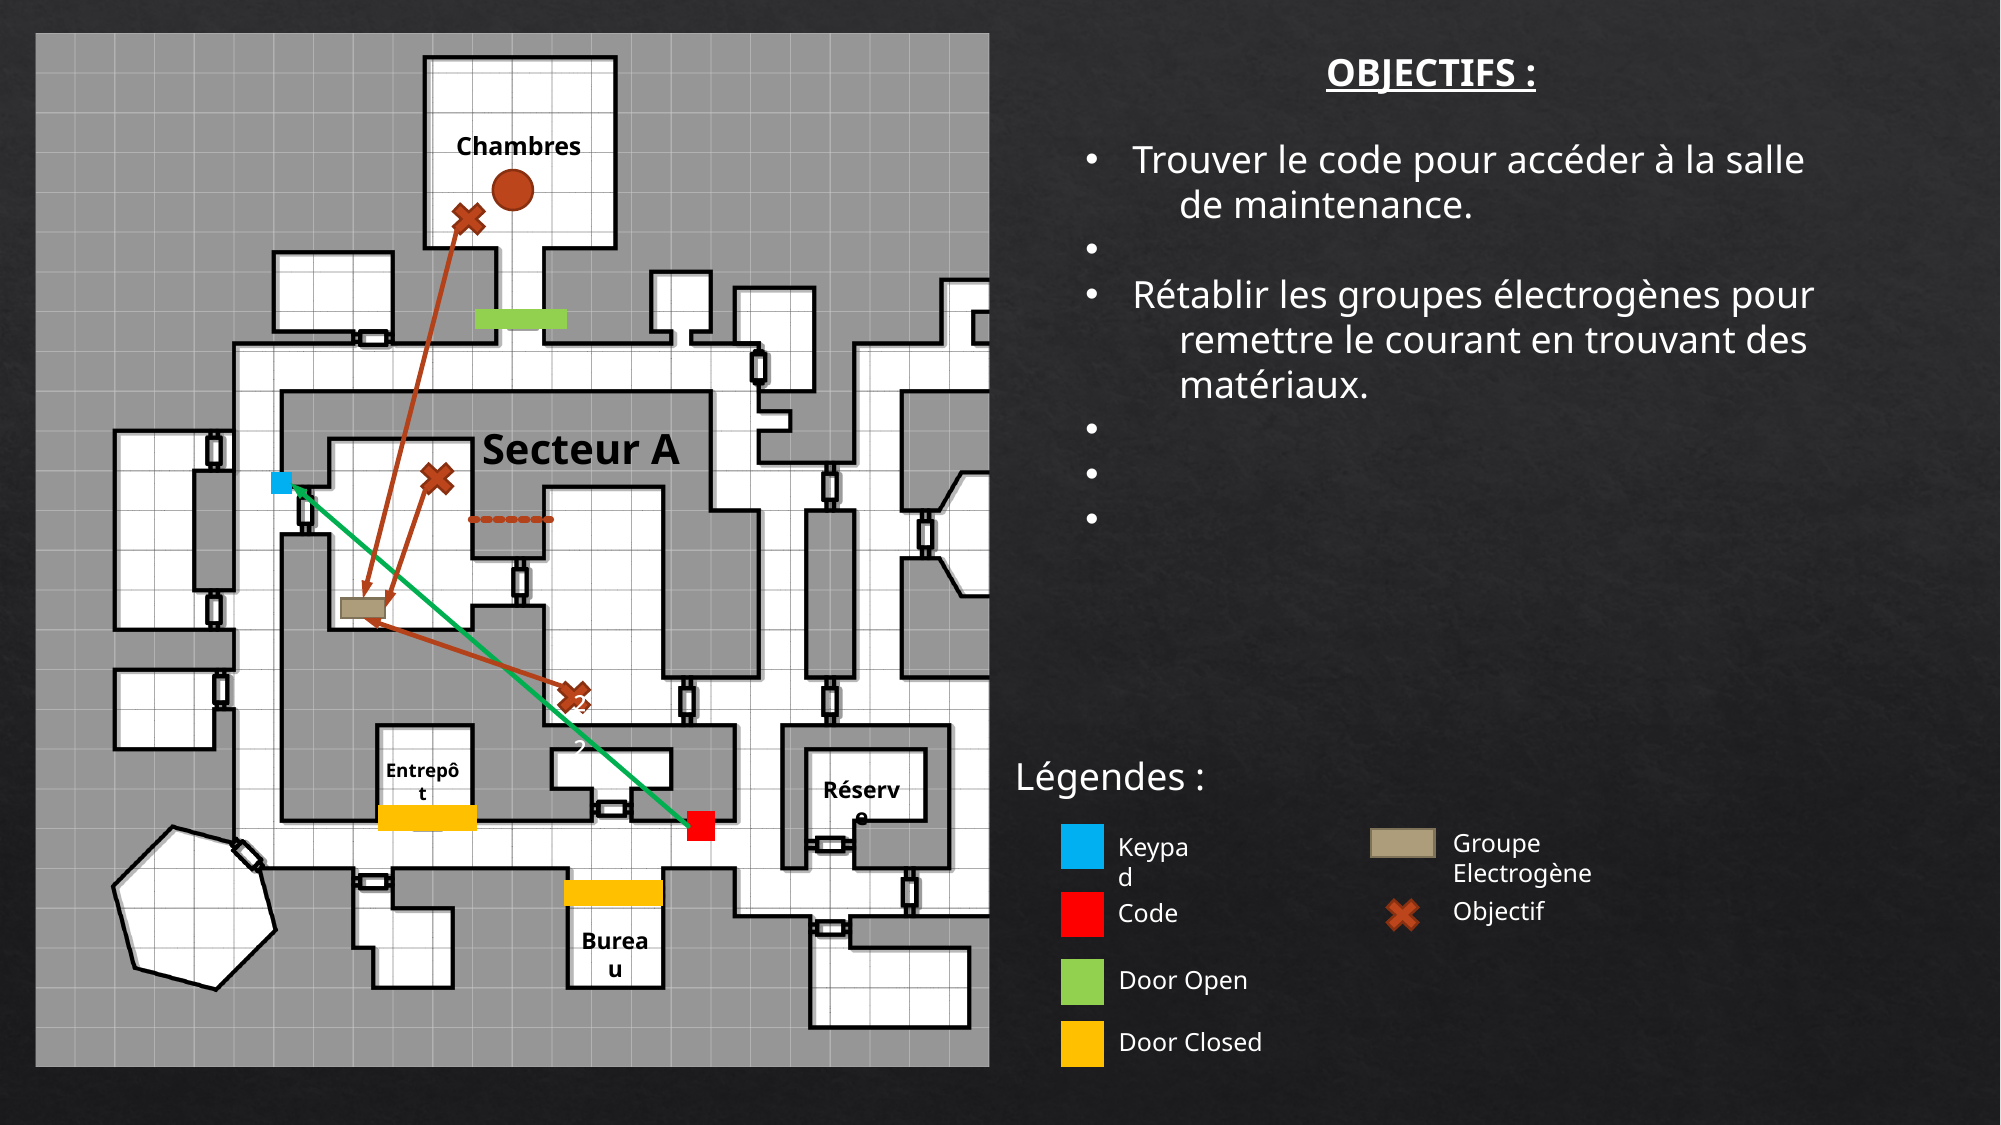

OBJECTIFS :
Chambres
Trouver le code pour accéder à la salle de maintenance.
Rétablir les groupes électrogènes pour remettre le courant en trouvant des matériaux.
Secteur A
²²
Légendes :
Entrepôt
Réserve
Groupe Electrogène
Keypad
Objectif
Code
Bureau
Door Open
Door Closed